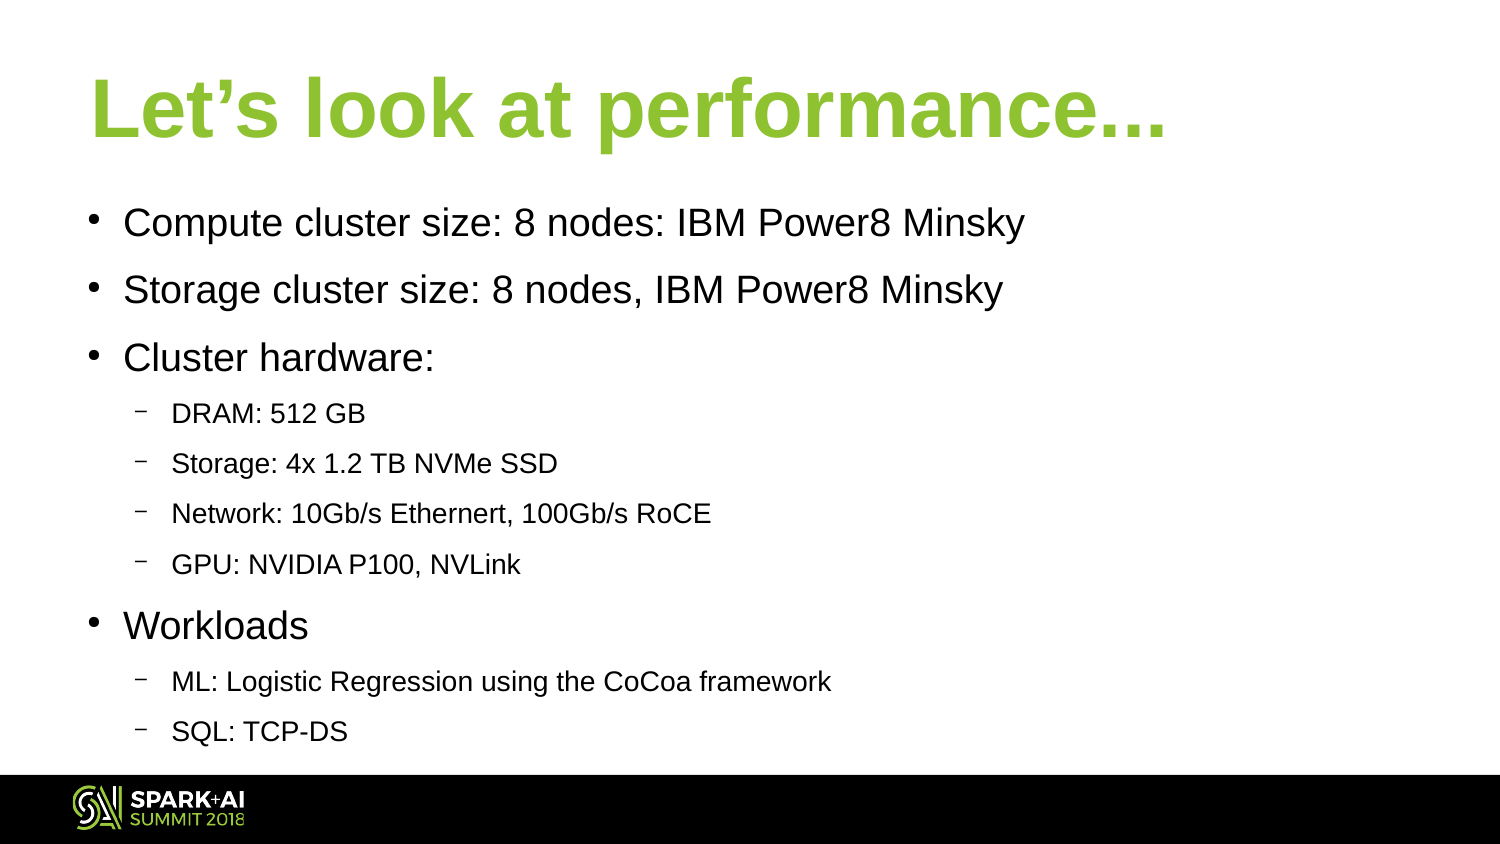

#
Let’s look at performance...
put your #assignedhashtag here by setting the footer in view-header/footer
Compute cluster size: 8 nodes: IBM Power8 Minsky
Storage cluster size: 8 nodes, IBM Power8 Minsky
Cluster hardware:
DRAM: 512 GB
Storage: 4x 1.2 TB NVMe SSD
Network: 10Gb/s Ethernert, 100Gb/s RoCE
GPU: NVIDIA P100, NVLink
Workloads
ML: Logistic Regression using the CoCoa framework
SQL: TCP-DS